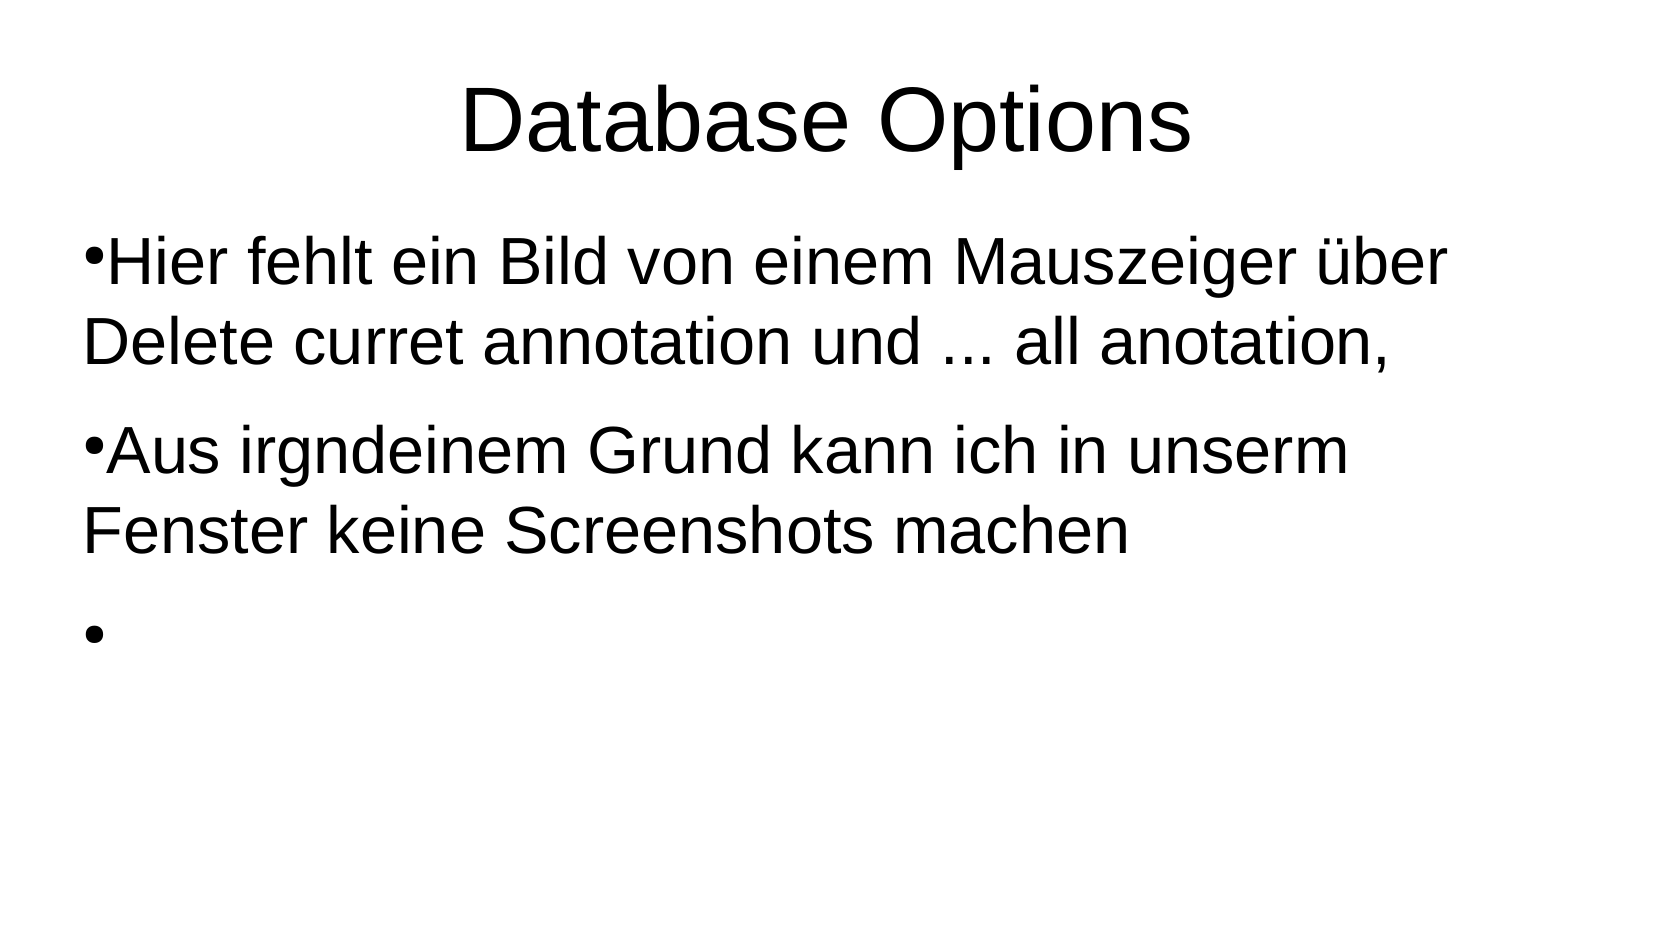

# Database Options
Hier fehlt ein Bild von einem Mauszeiger über Delete curret annotation und ... all anotation,
Aus irgndeinem Grund kann ich in unserm Fenster keine Screenshots machen